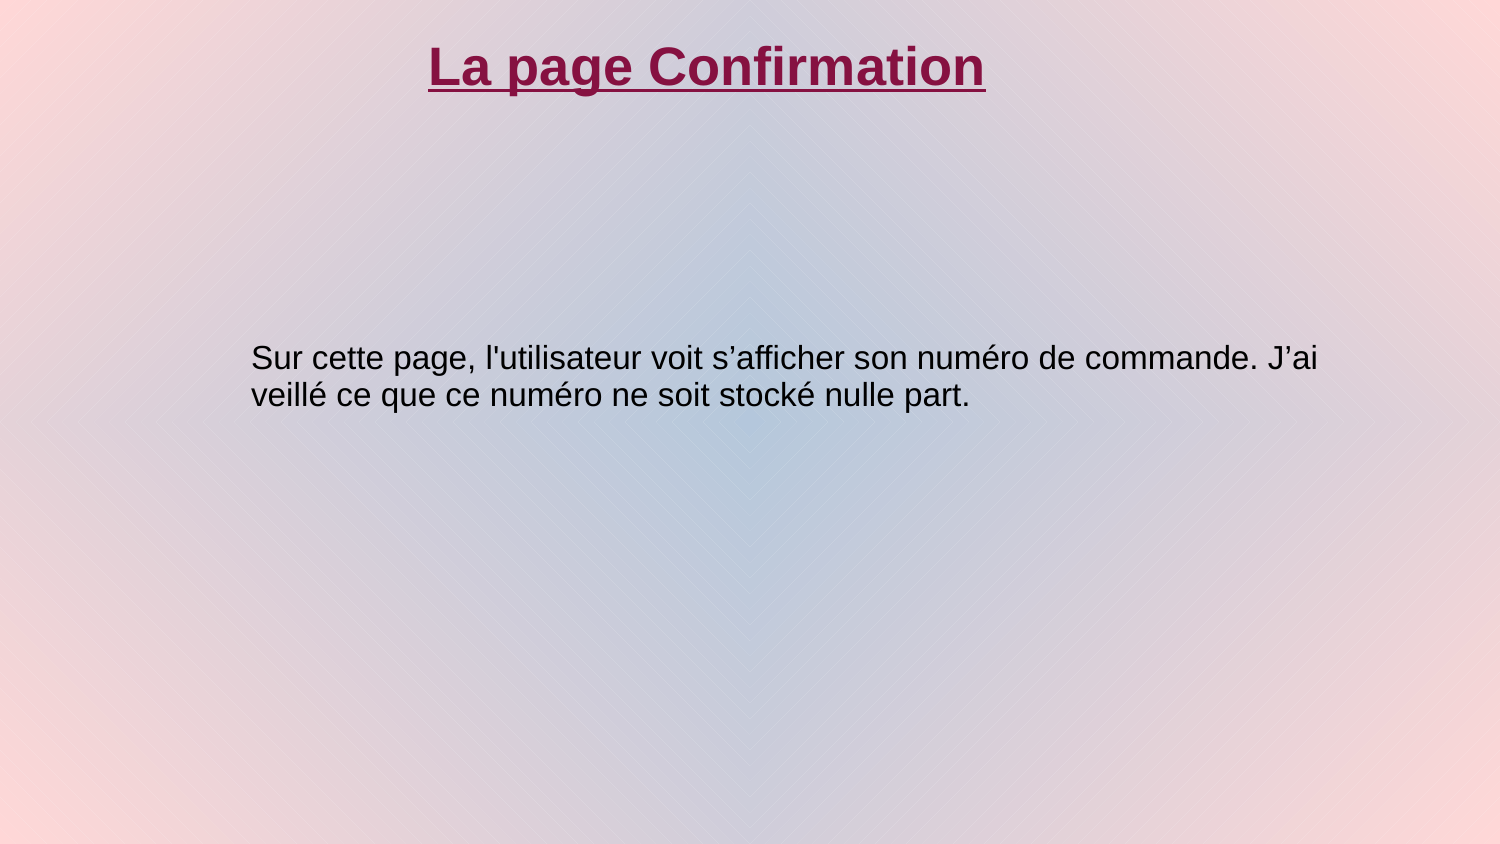

La page Confirmation
Sur cette page, l'utilisateur voit s’afficher son numéro de commande. J’ai veillé ce que ce numéro ne soit stocké nulle part.